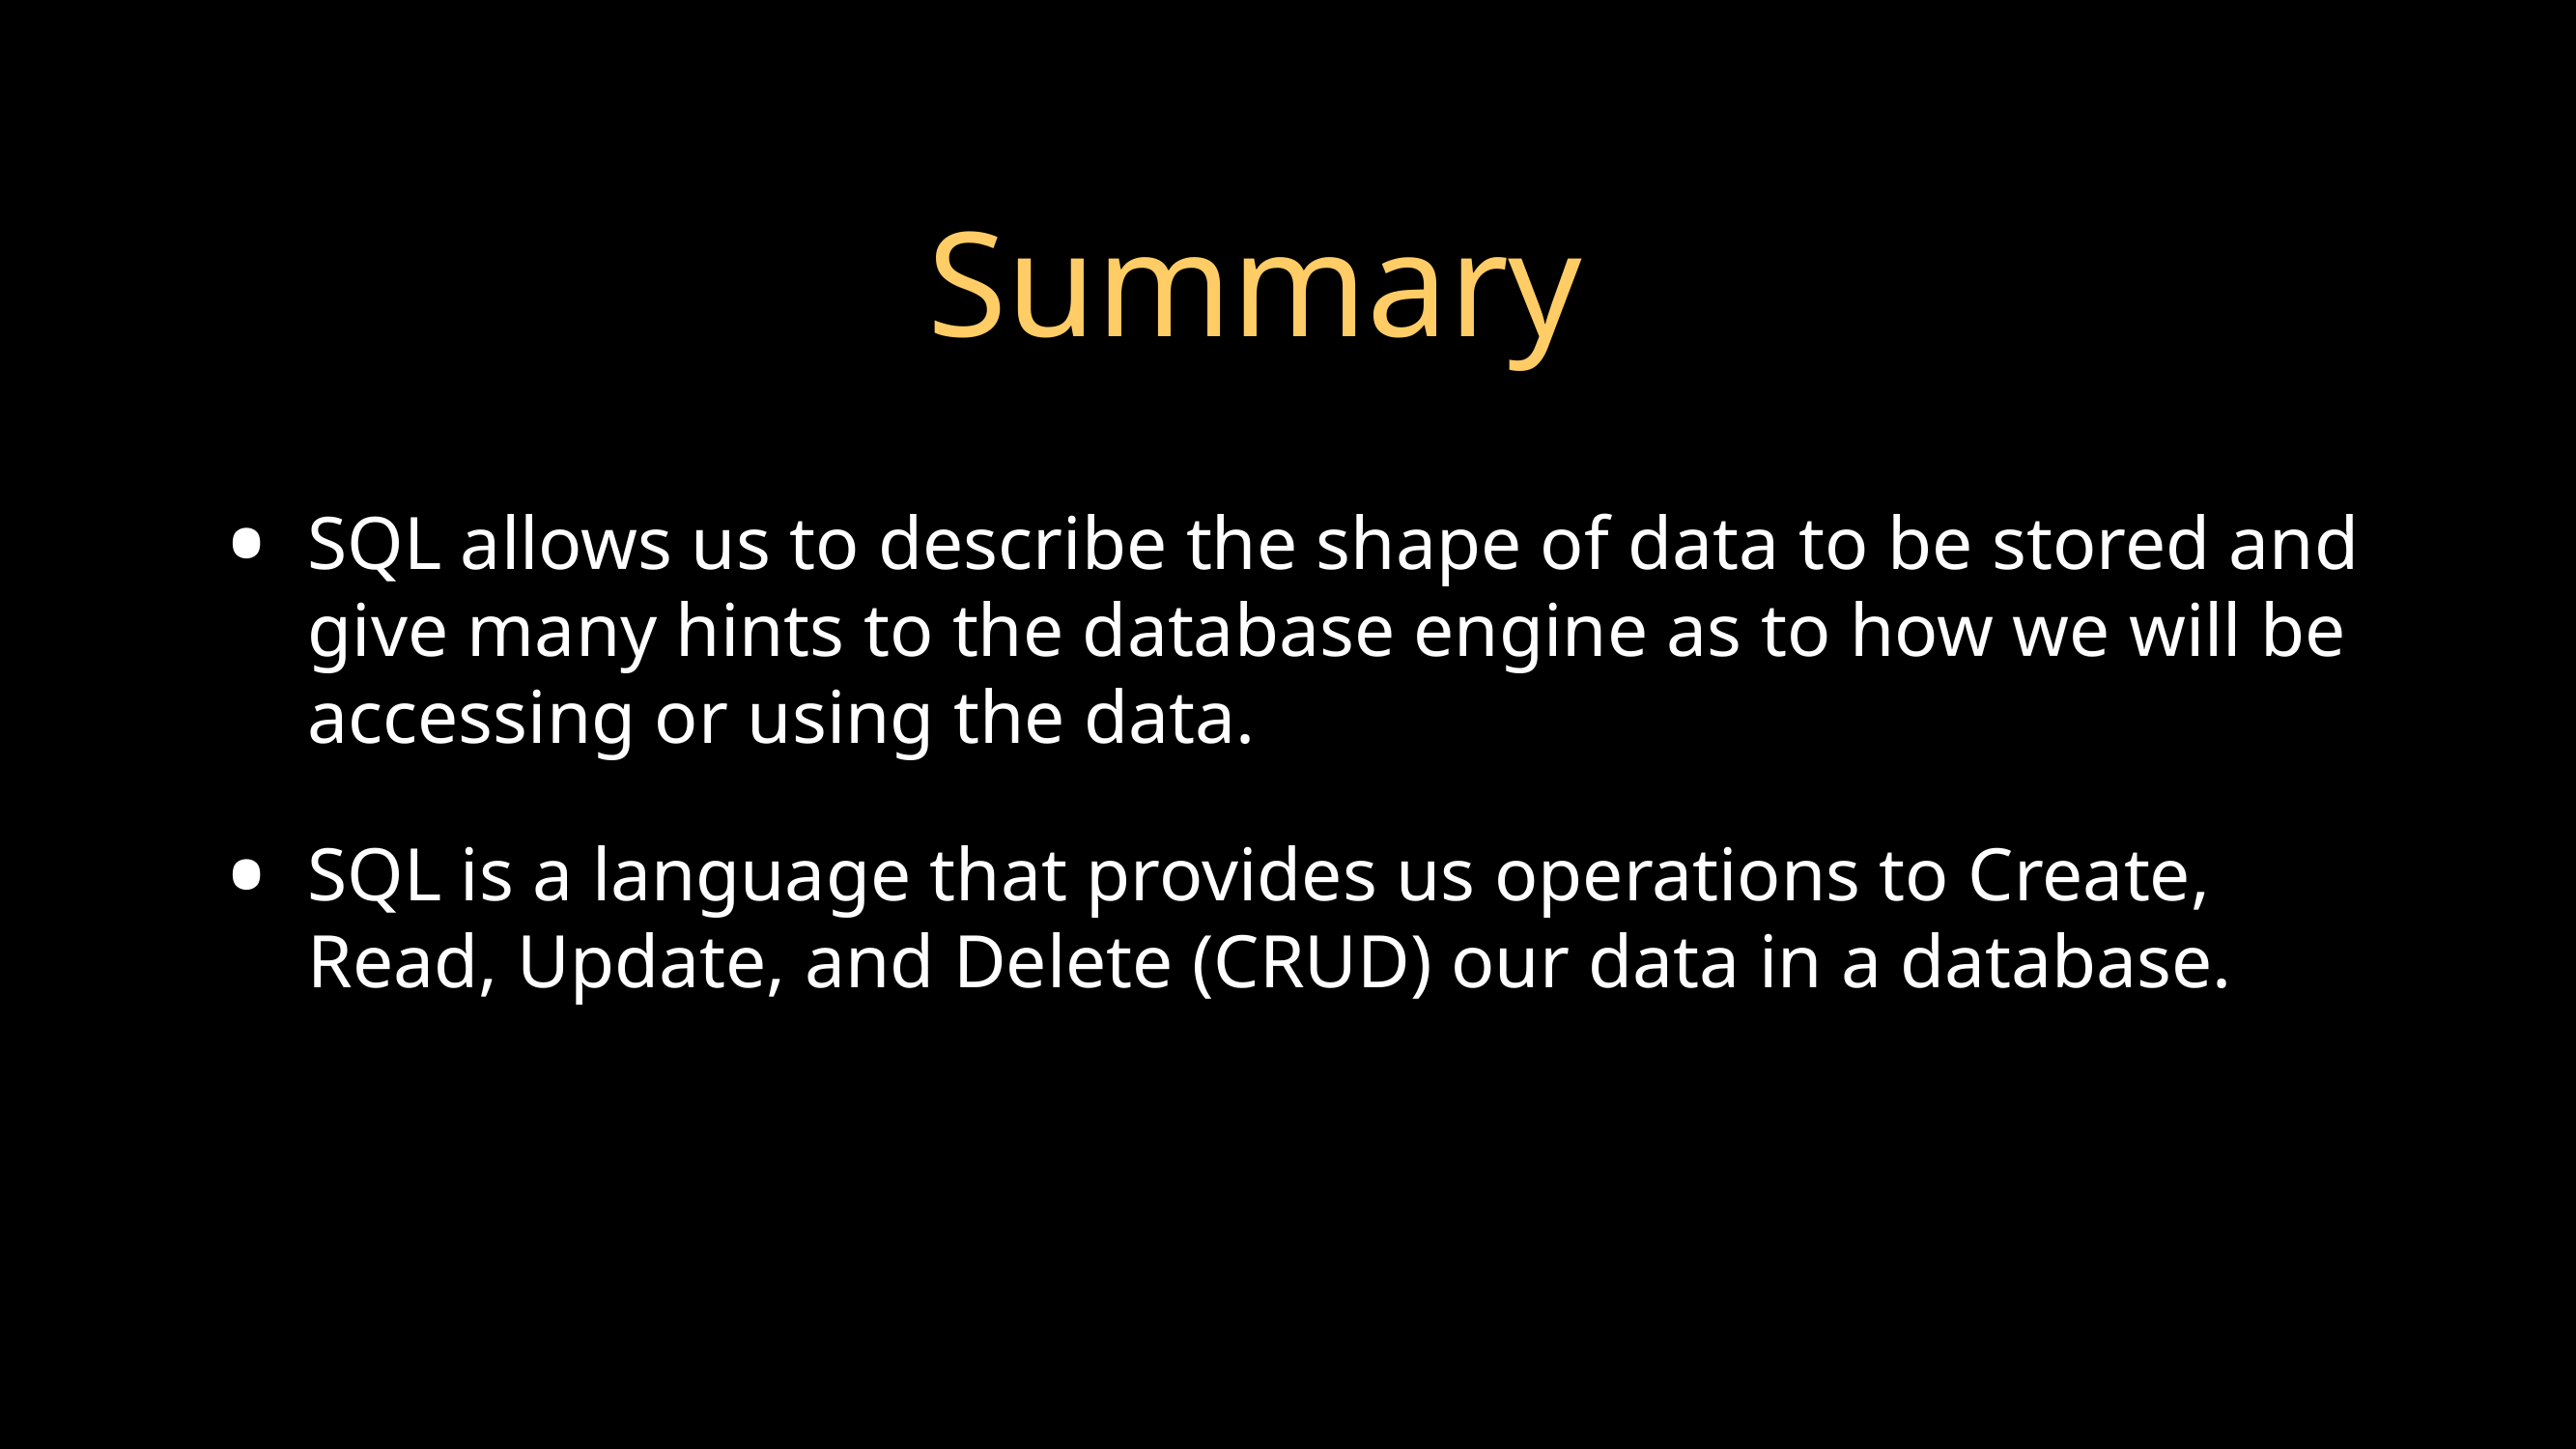

# Summary
SQL allows us to describe the shape of data to be stored and give many hints to the database engine as to how we will be accessing or using the data.
SQL is a language that provides us operations to Create, Read, Update, and Delete (CRUD) our data in a database.